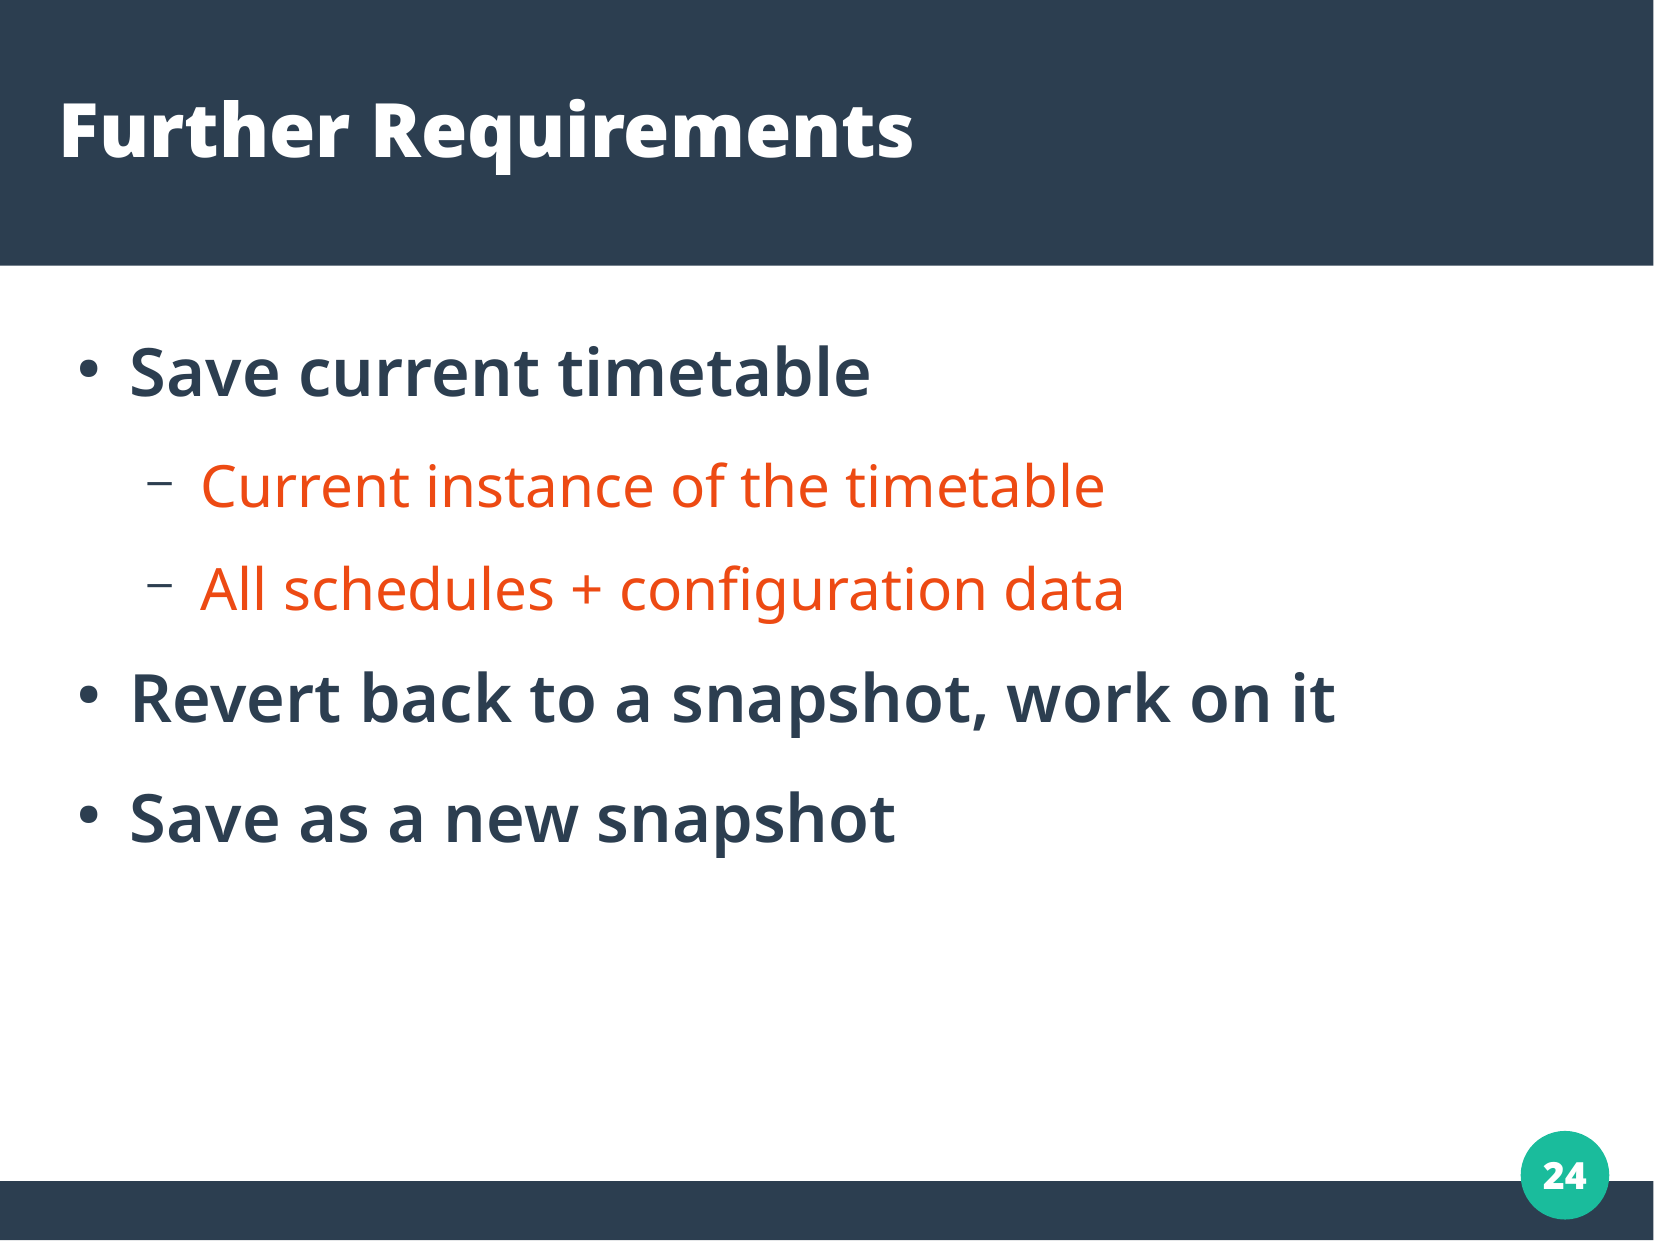

# Further Requirements
Save current timetable
Current instance of the timetable
All schedules + configuration data
Revert back to a snapshot, work on it
Save as a new snapshot
24